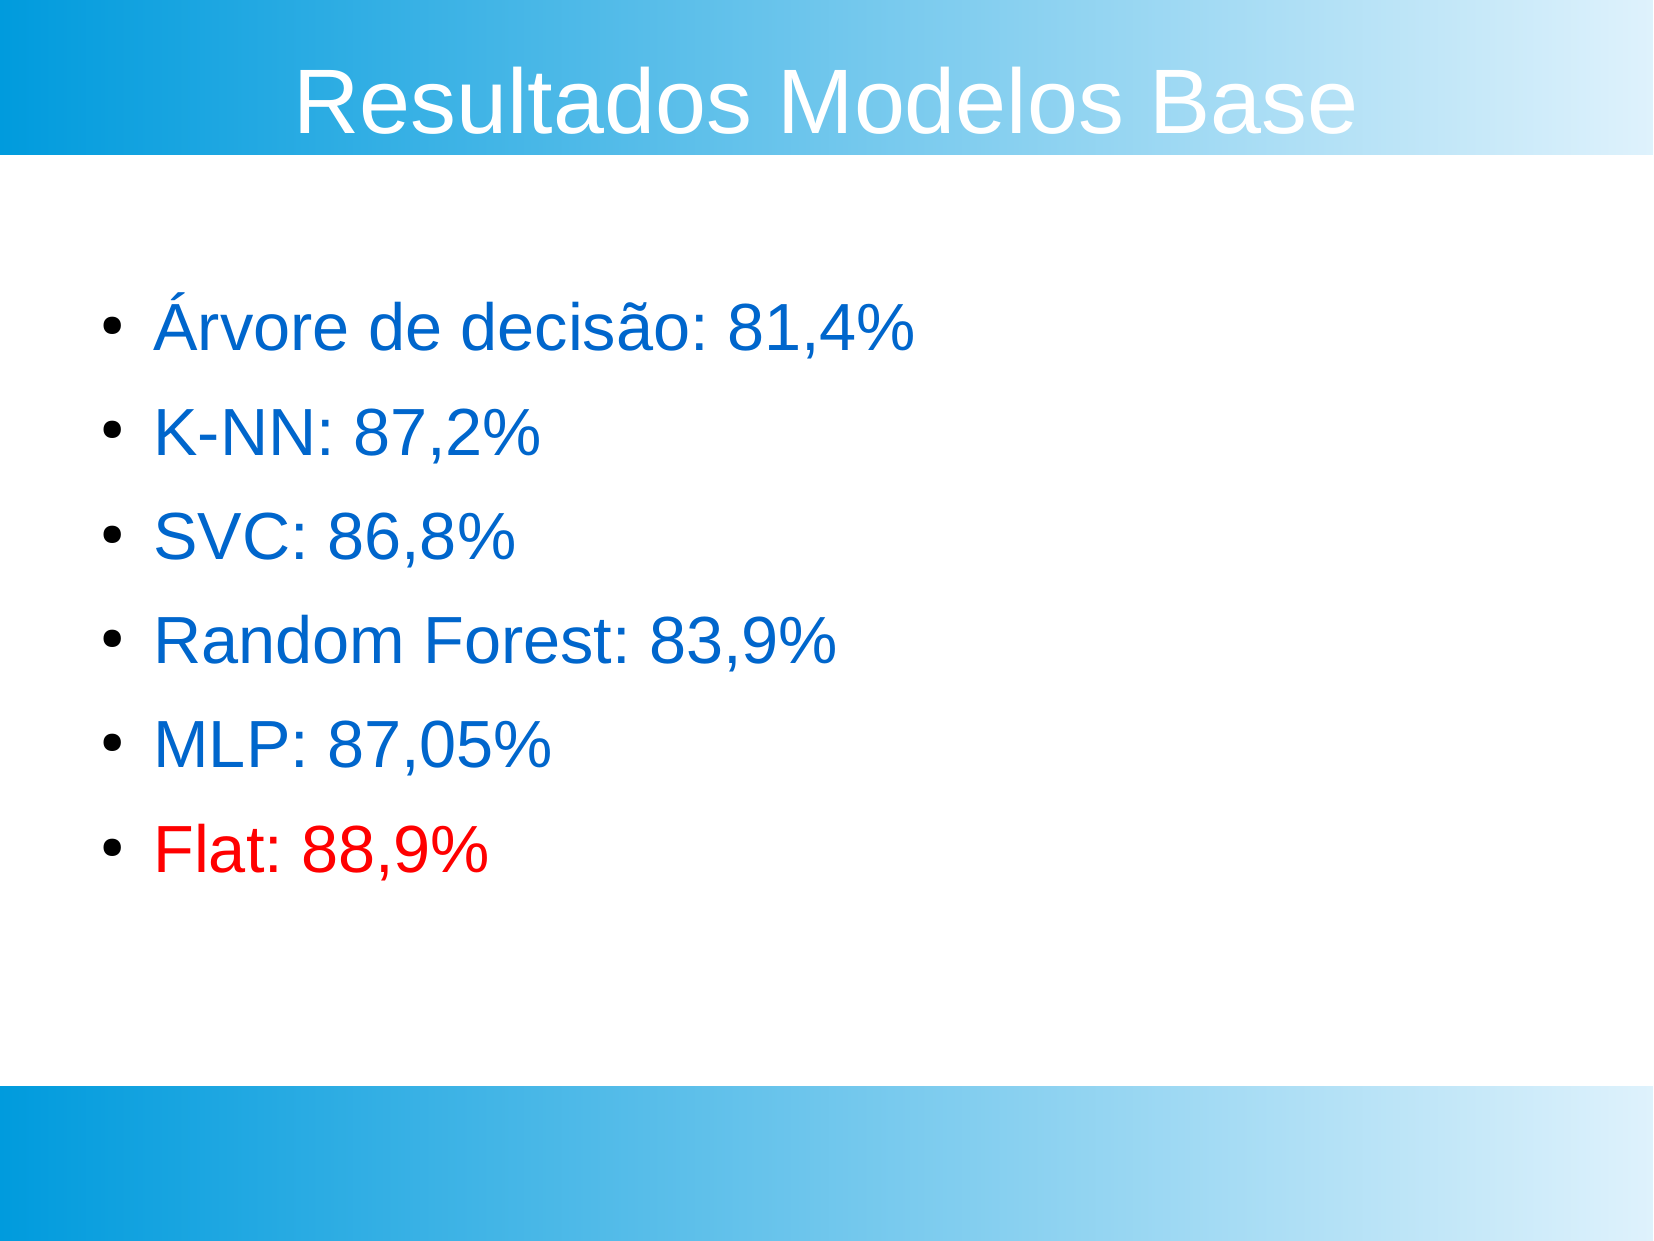

# Resultados Modelos Base
Árvore de decisão: 81,4%
K-NN: 87,2%
SVC: 86,8%
Random Forest: 83,9%
MLP: 87,05%
Flat: 88,9%